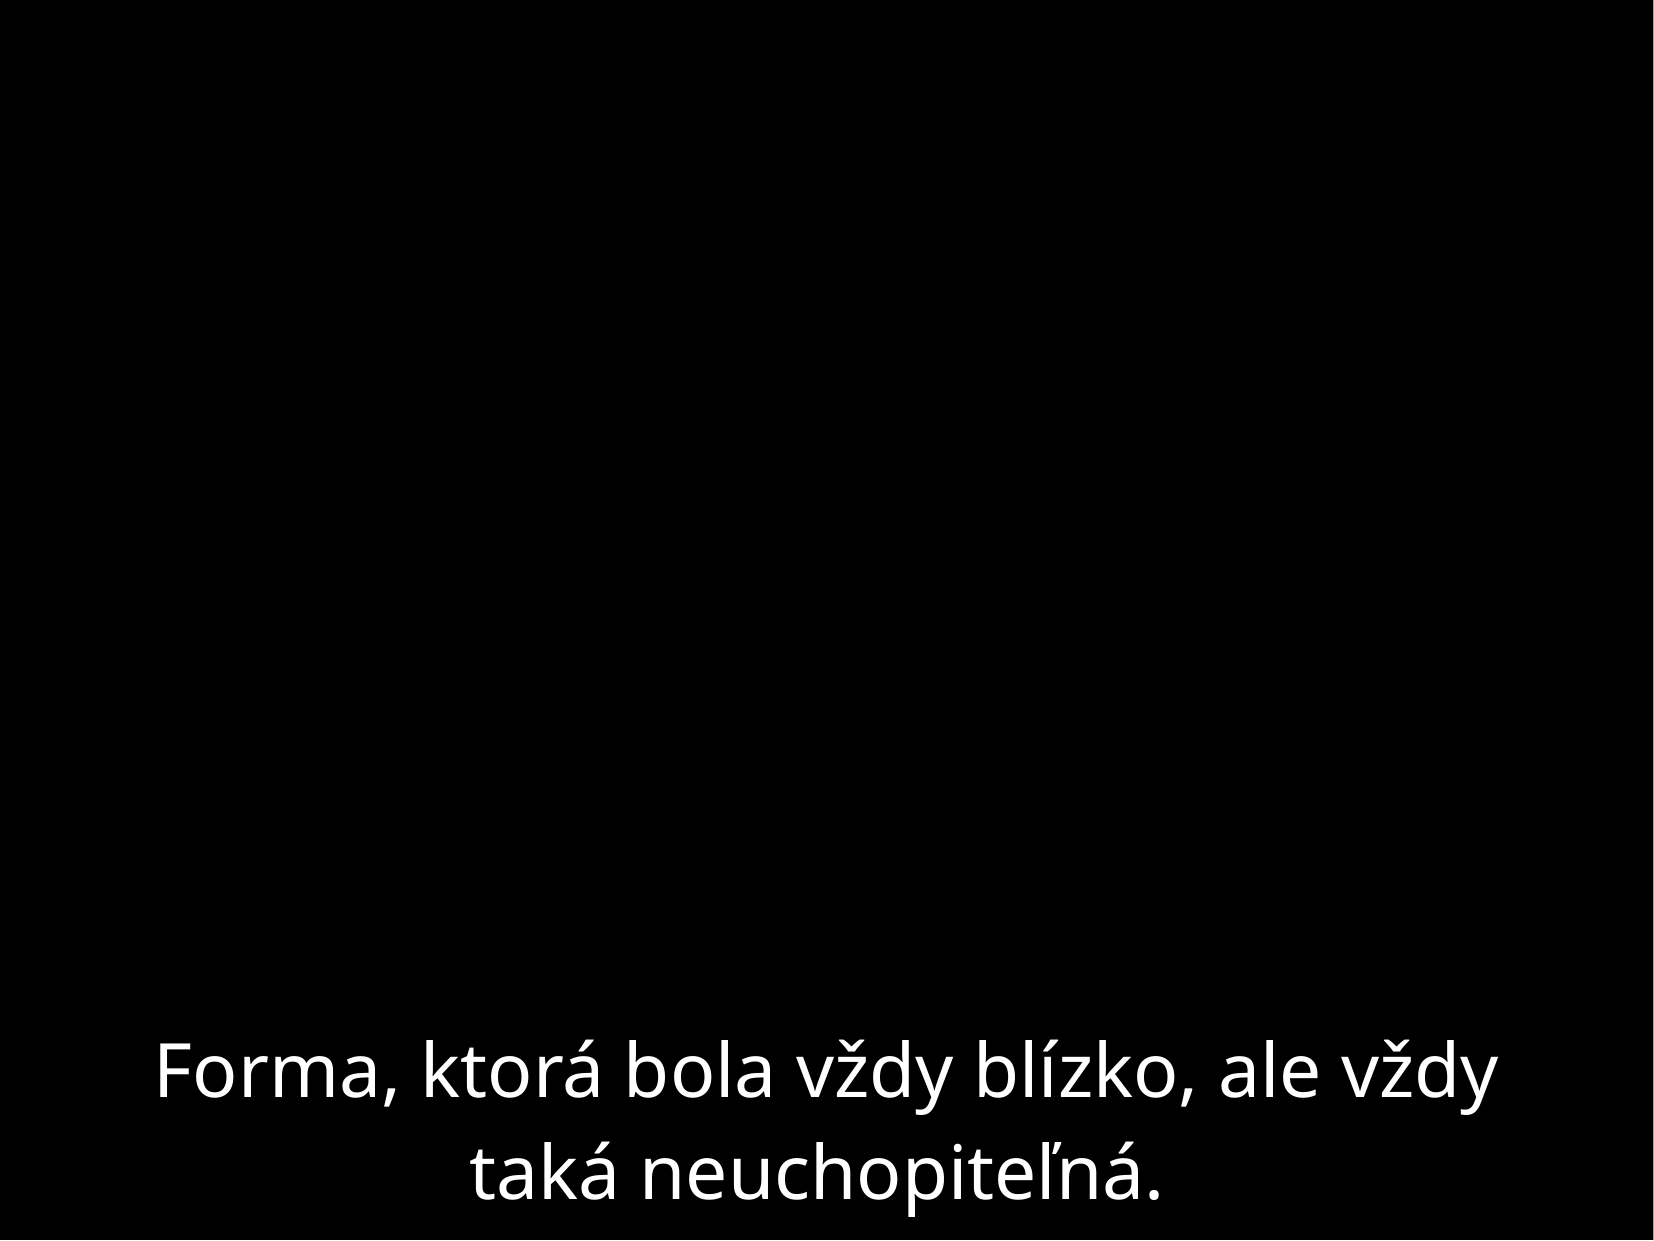

# Forma, ktorá bola vždy blízko, ale vždy taká neuchopiteľná.